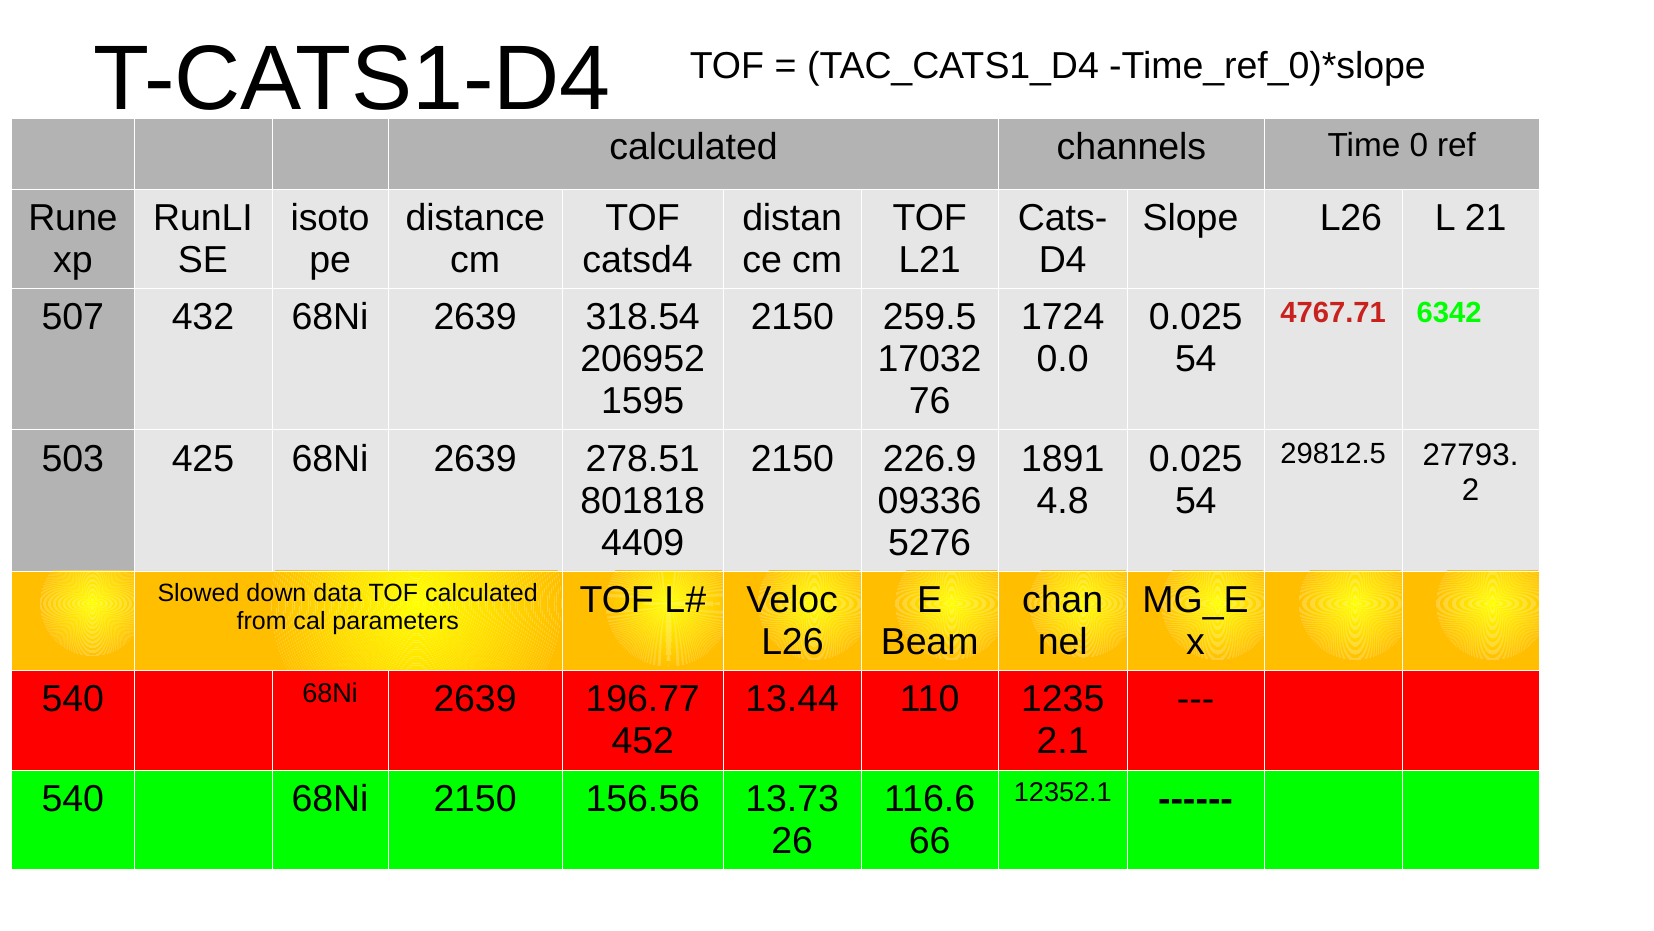

# T-CATS1-D4
TOF = (TAC_CATS1_D4 -Time_ref_0)*slope
| | | | calculated | | | | channels | | Time 0 ref | |
| --- | --- | --- | --- | --- | --- | --- | --- | --- | --- | --- |
| Runexp | RunLISE | isotope | distance cm | TOF catsd4 | distance cm | TOF L21 | Cats-D4 | Slope | L26 | L 21 |
| 507 | 432 | 68Ni | 2639 | 318.542069521595 | 2150 | 259.51703276 | 17240.0 | 0.02554 | 4767.71 | 6342 |
| 503 | 425 | 68Ni | 2639 | 278.518018184409 | 2150 | 226.9093365276 | 18914.8 | 0.02554 | 29812.5 | 27793.2 |
| | Slowed down data TOF calculated from cal parameters | | | TOF L# | VelocL26 | E Beam | channel | MG\_Ex | | |
| 540 | | 68Ni | 2639 | 196.77452 | 13.44 | 110 | 12352.1 | --- | | |
| 540 | | 68Ni | 2150 | 156.56 | 13.7326 | 116.666 | 12352.1 | ------ | | |